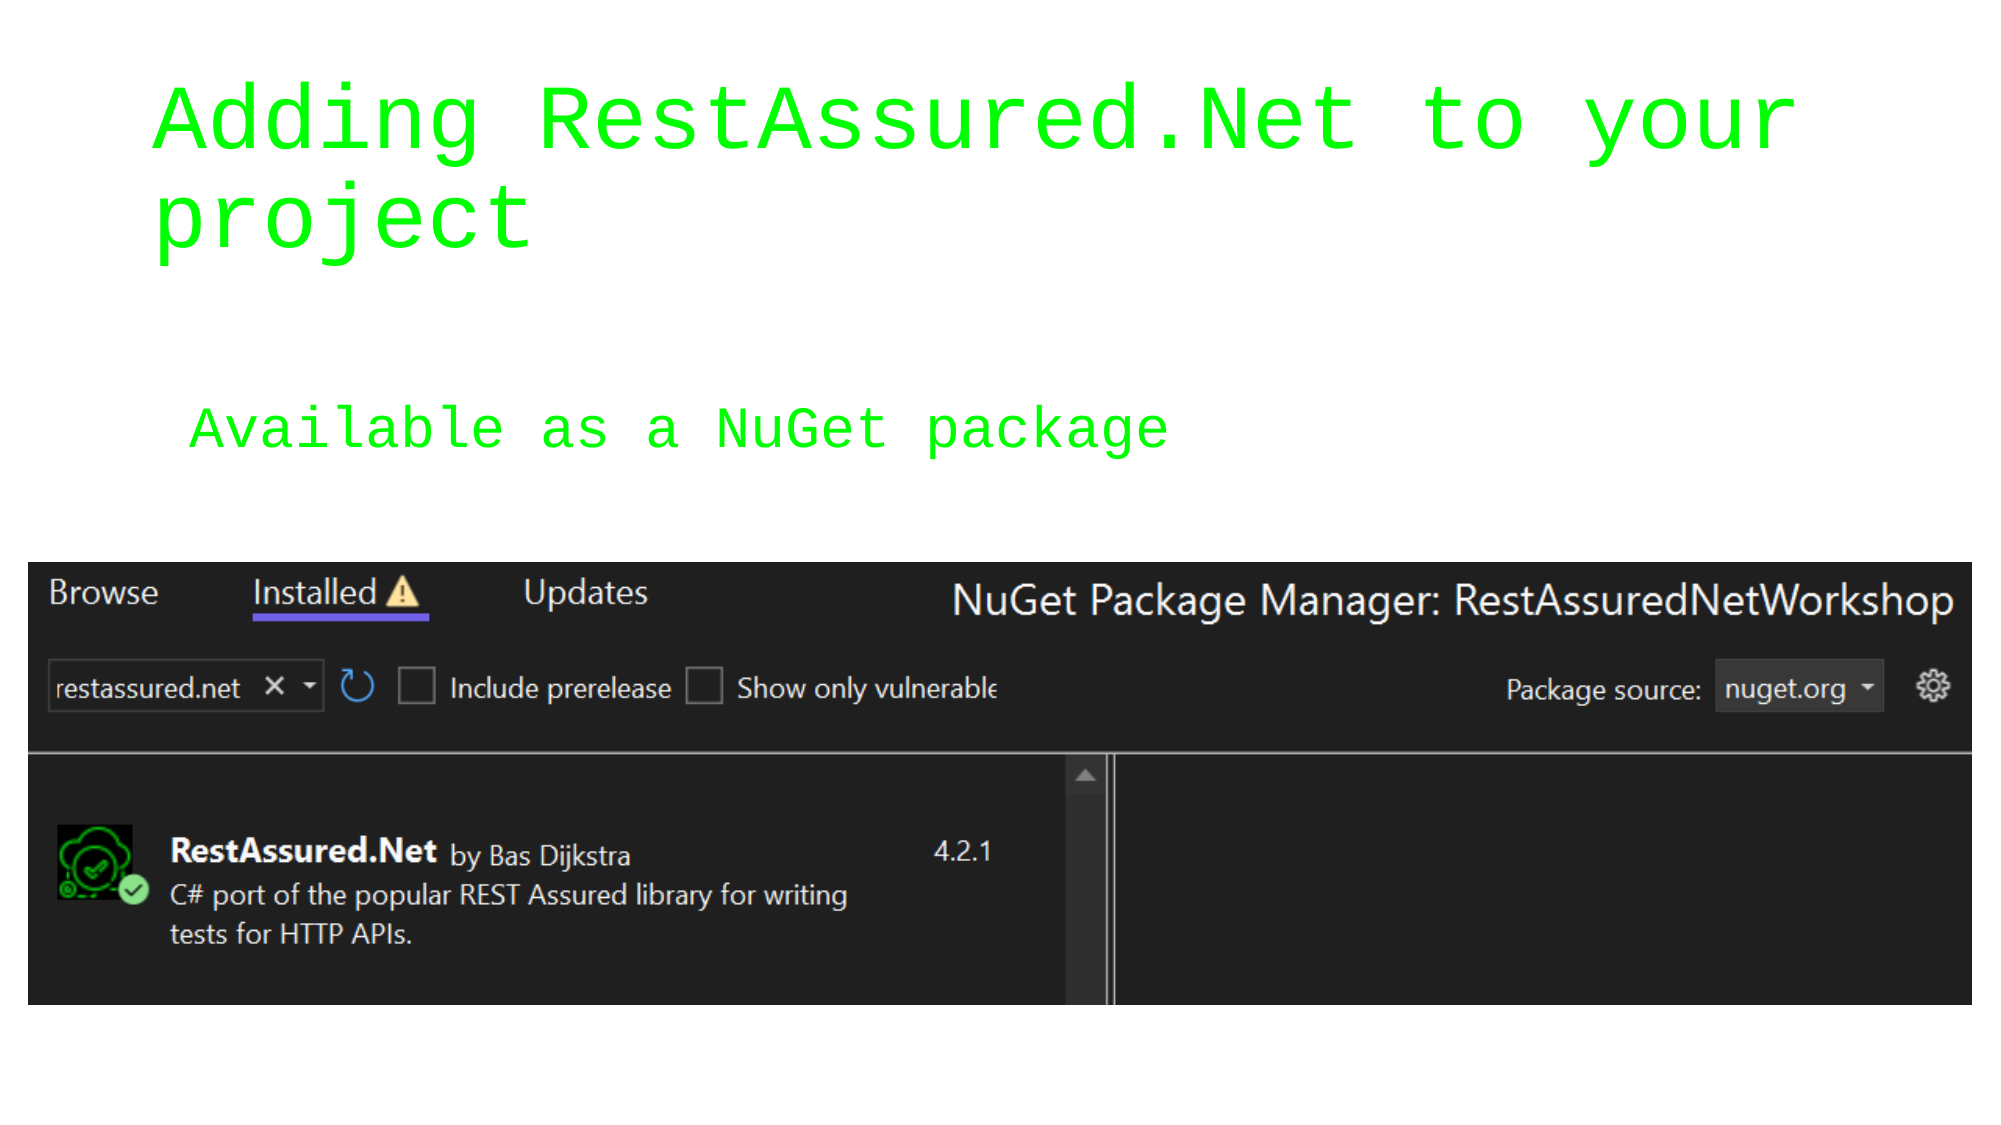

# Adding RestAssured.Net to your project
Available as a NuGet package